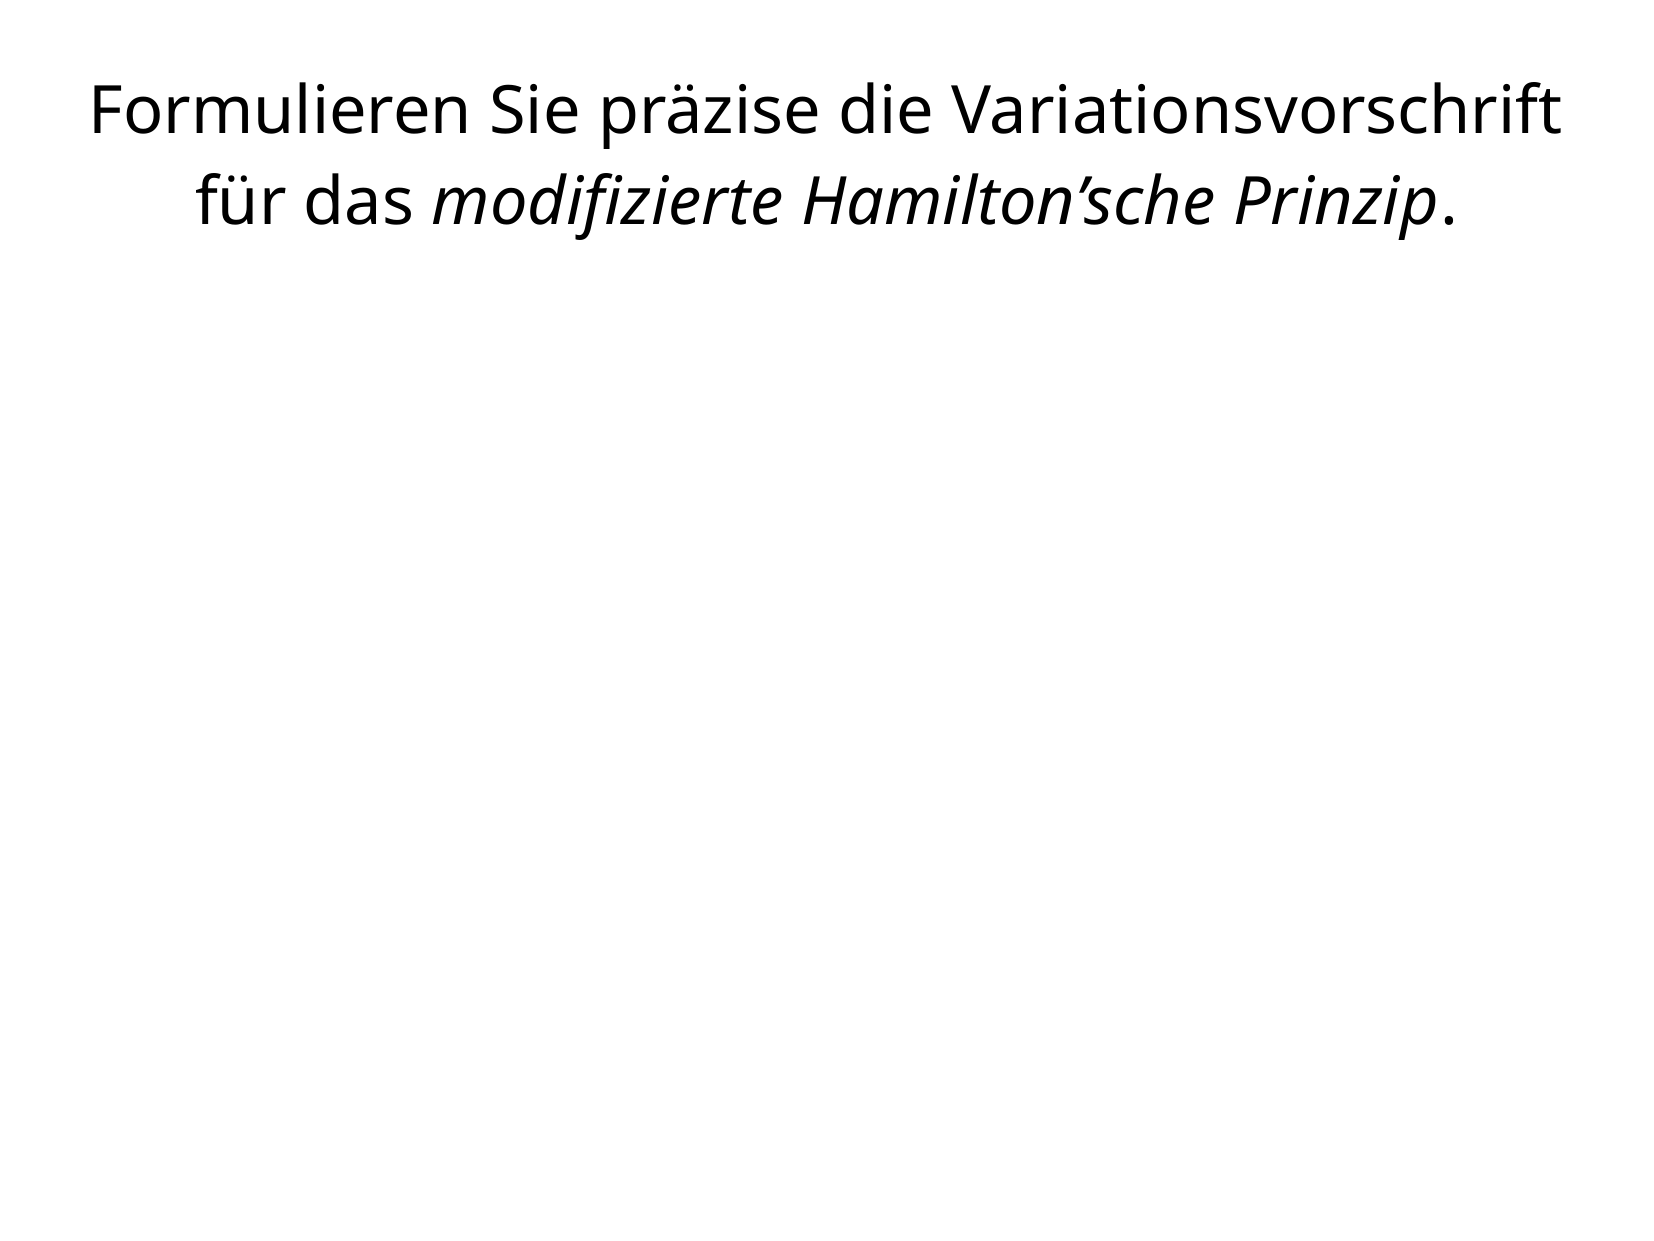

# Formulieren Sie präzise die Variationsvorschrift für das modifizierte Hamilton’sche Prinzip.